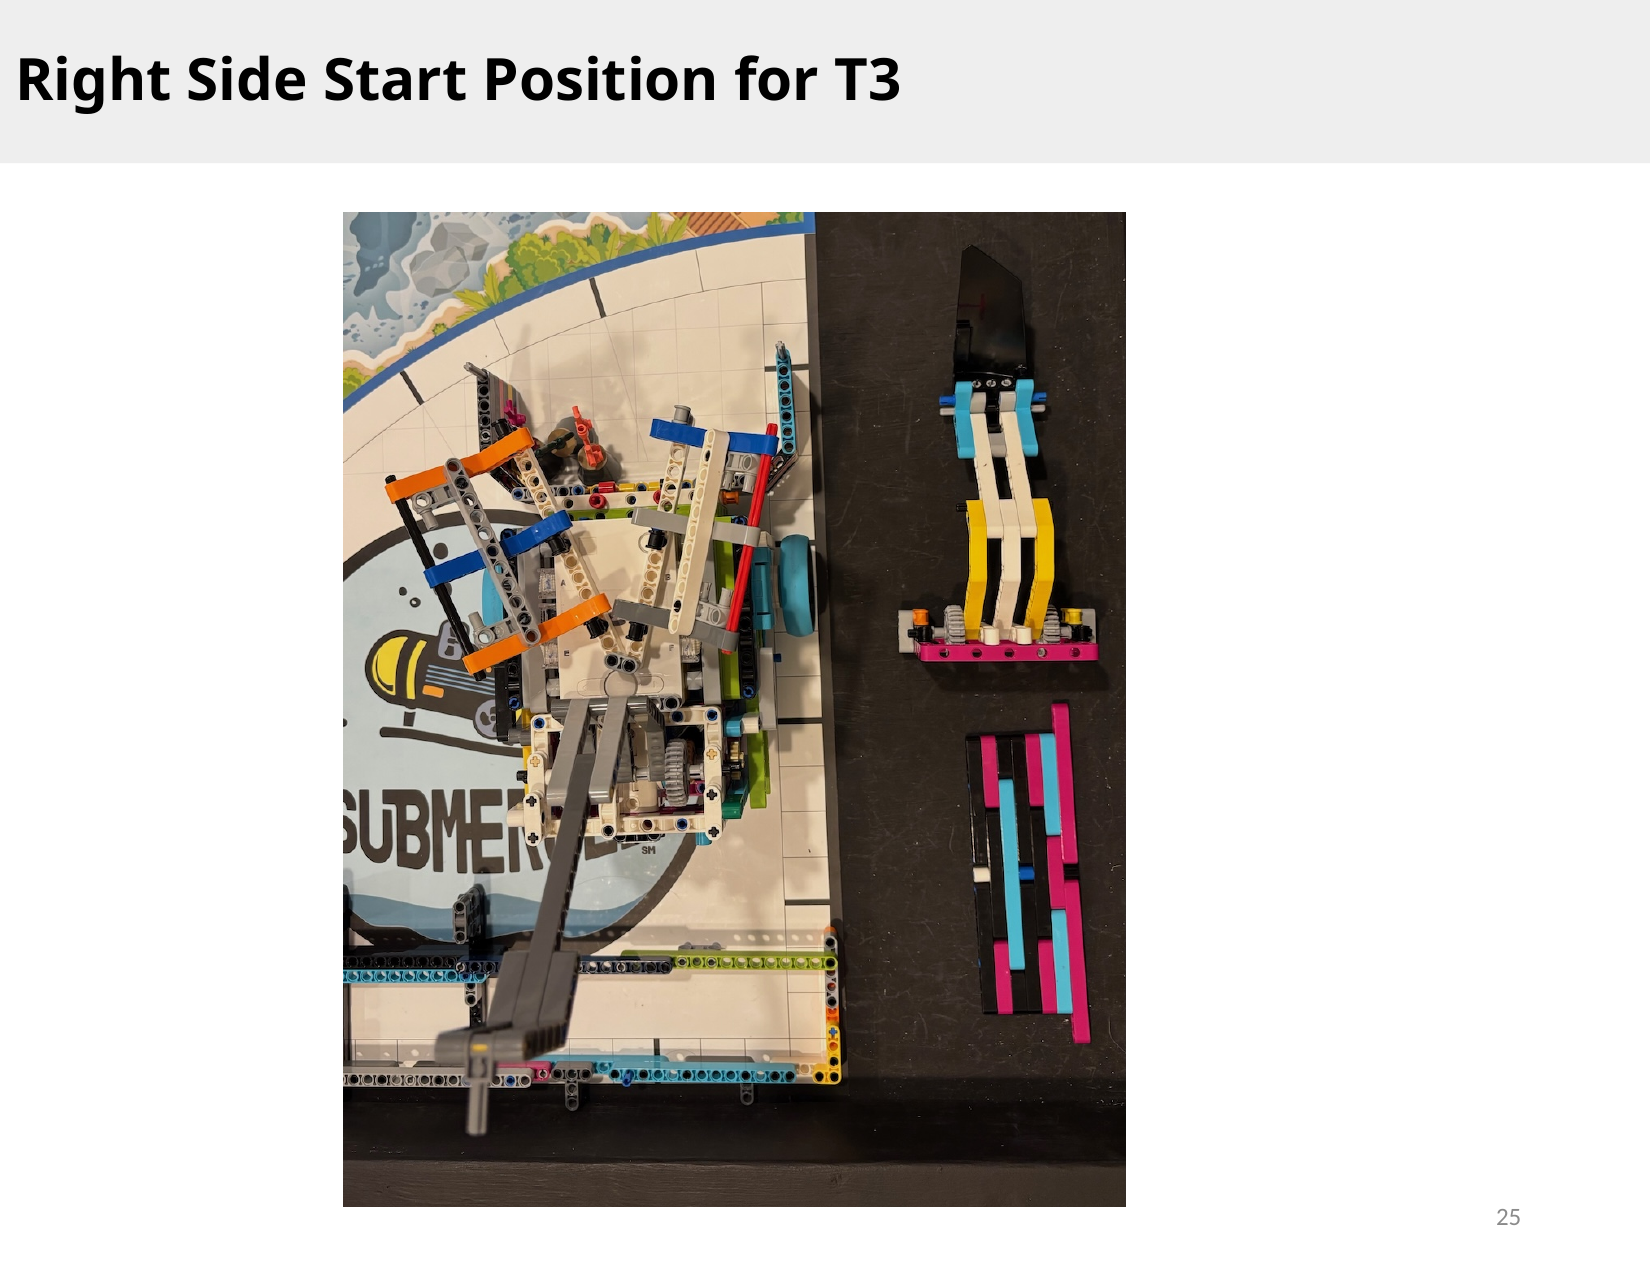

# Right Side Start Position for T3
25